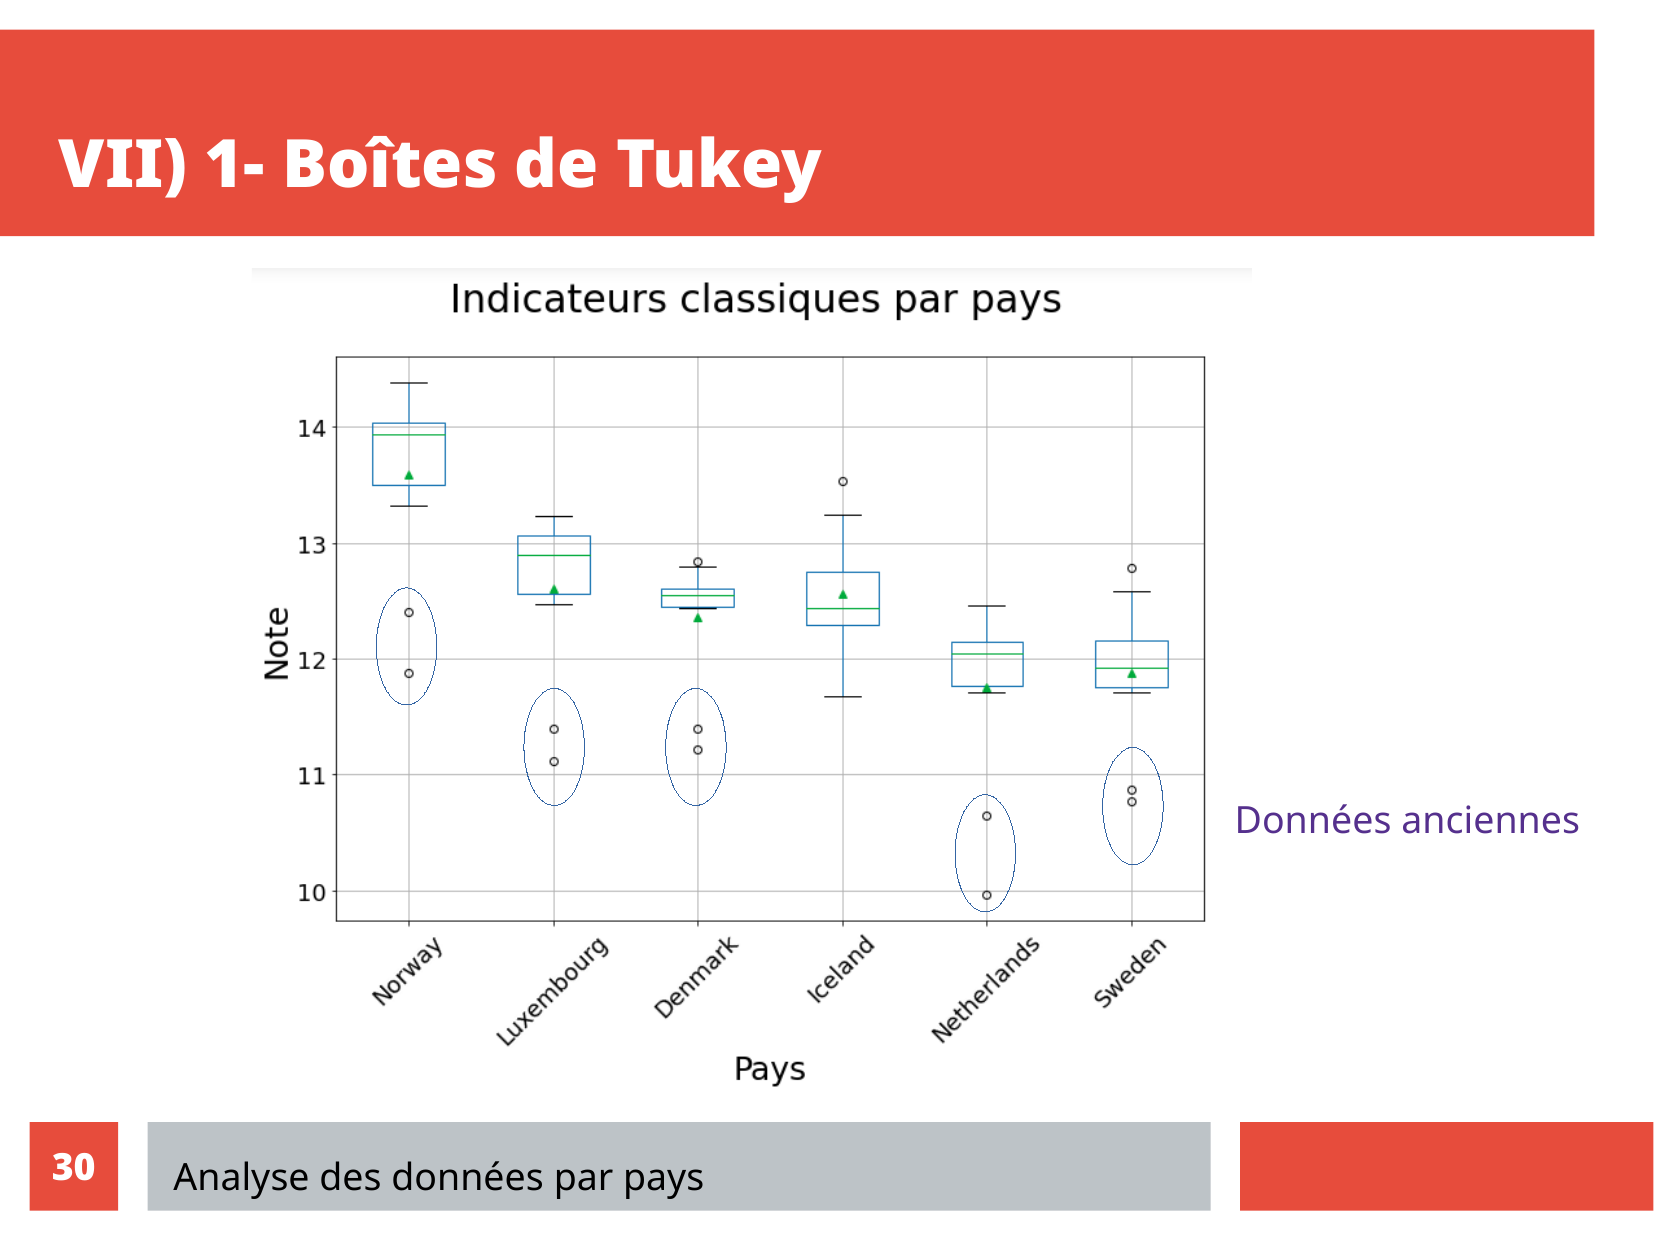

# VII) 1- Boîtes de Tukey
Données anciennes
30
Analyse des données par pays